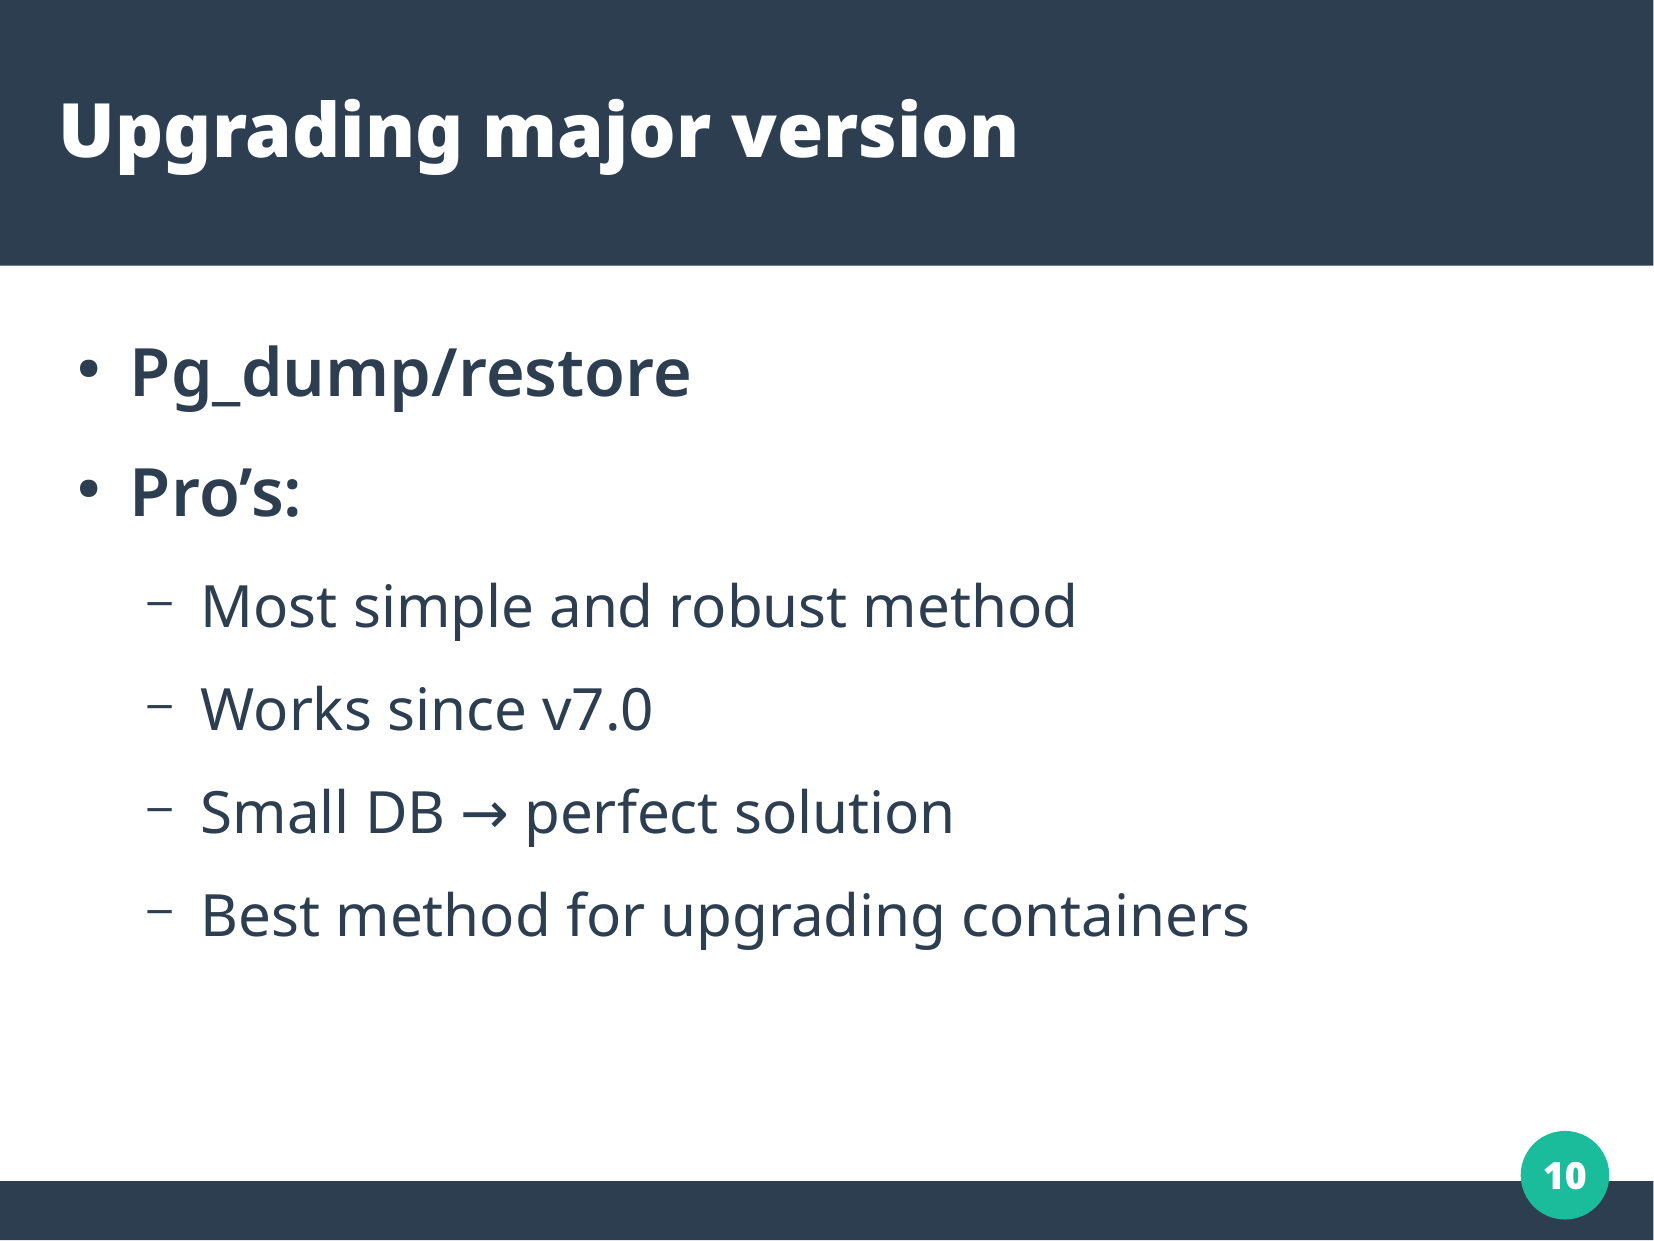

# Upgrading major version
Pg_dump/restore
Pro’s:
Most simple and robust method
Works since v7.0
Small DB → perfect solution
Best method for upgrading containers
10